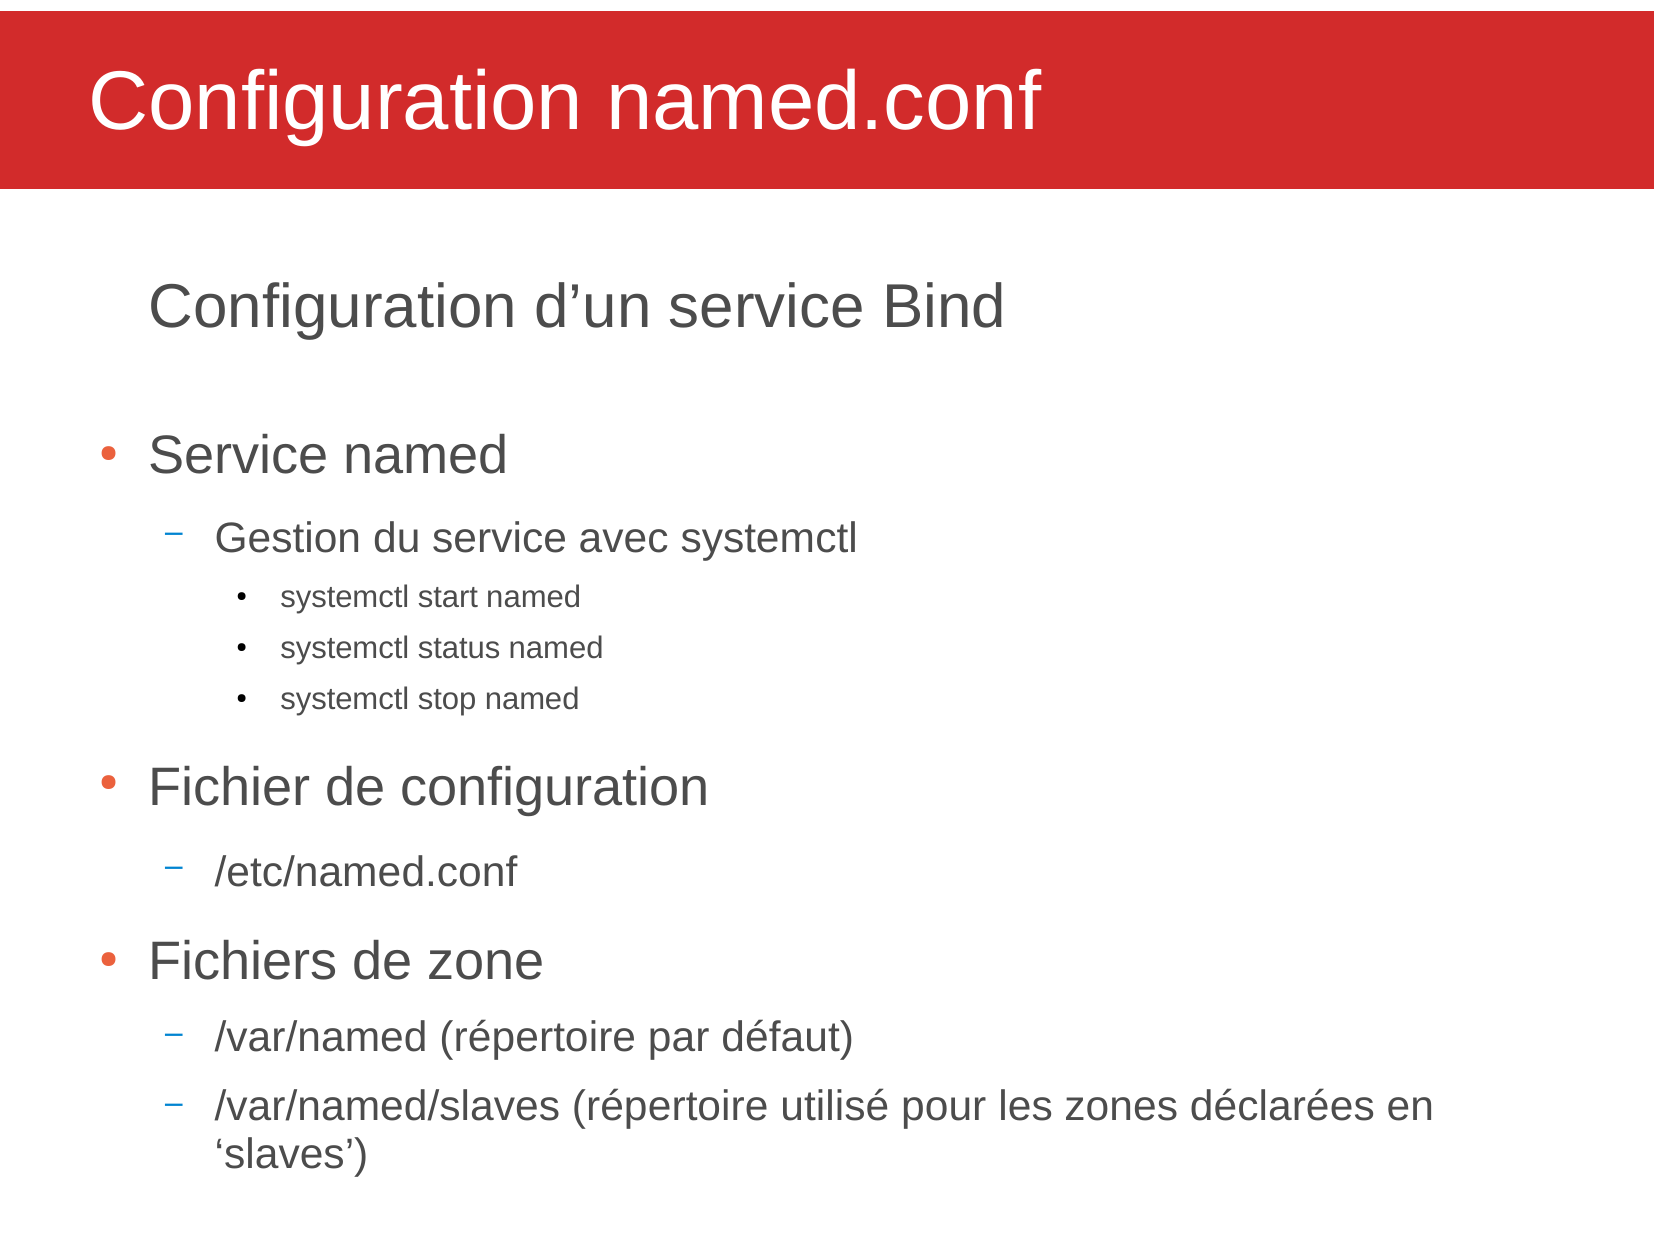

# Configuration named.conf
Configuration d’un service Bind
Service named
Gestion du service avec systemctl
systemctl start named
systemctl status named
systemctl stop named
Fichier de configuration
/etc/named.conf
Fichiers de zone
/var/named (répertoire par défaut)
/var/named/slaves (répertoire utilisé pour les zones déclarées en ‘slaves’)